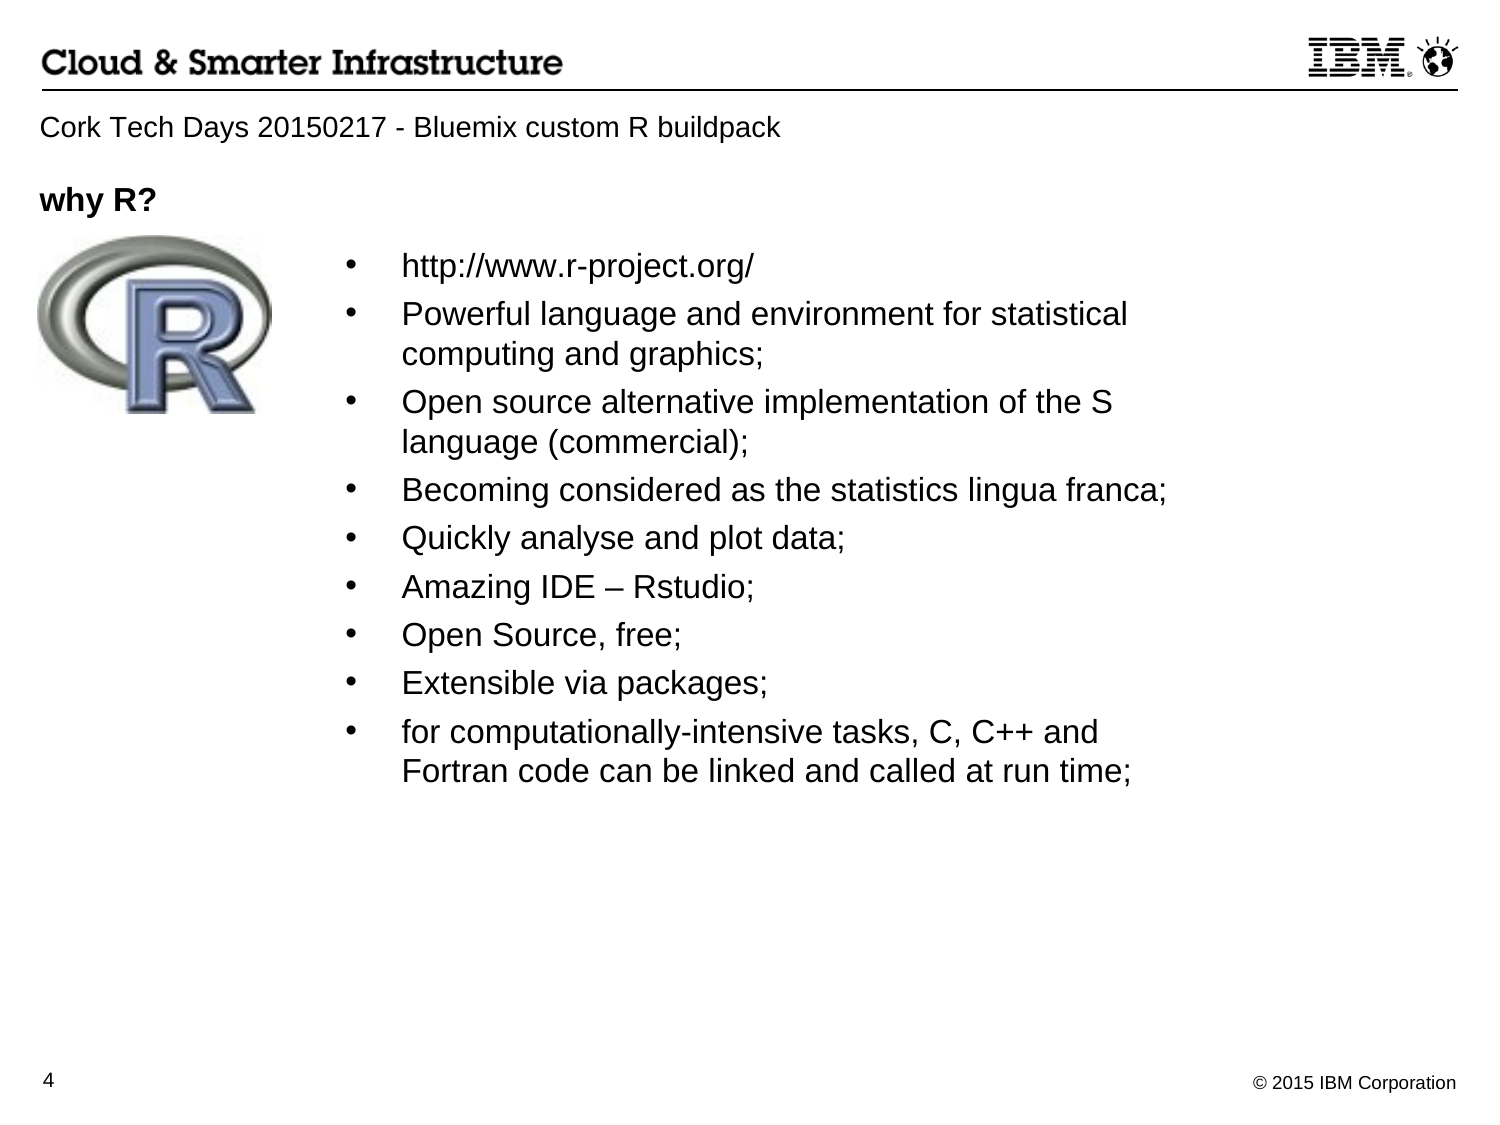

# Cork Tech Days 20150217 - Bluemix custom R buildpack why R?
http://www.r-project.org/
Powerful language and environment for statistical computing and graphics;
Open source alternative implementation of the S language (commercial);
Becoming considered as the statistics lingua franca;
Quickly analyse and plot data;
Amazing IDE – Rstudio;
Open Source, free;
Extensible via packages;
for computationally-intensive tasks, C, C++ and Fortran code can be linked and called at run time;